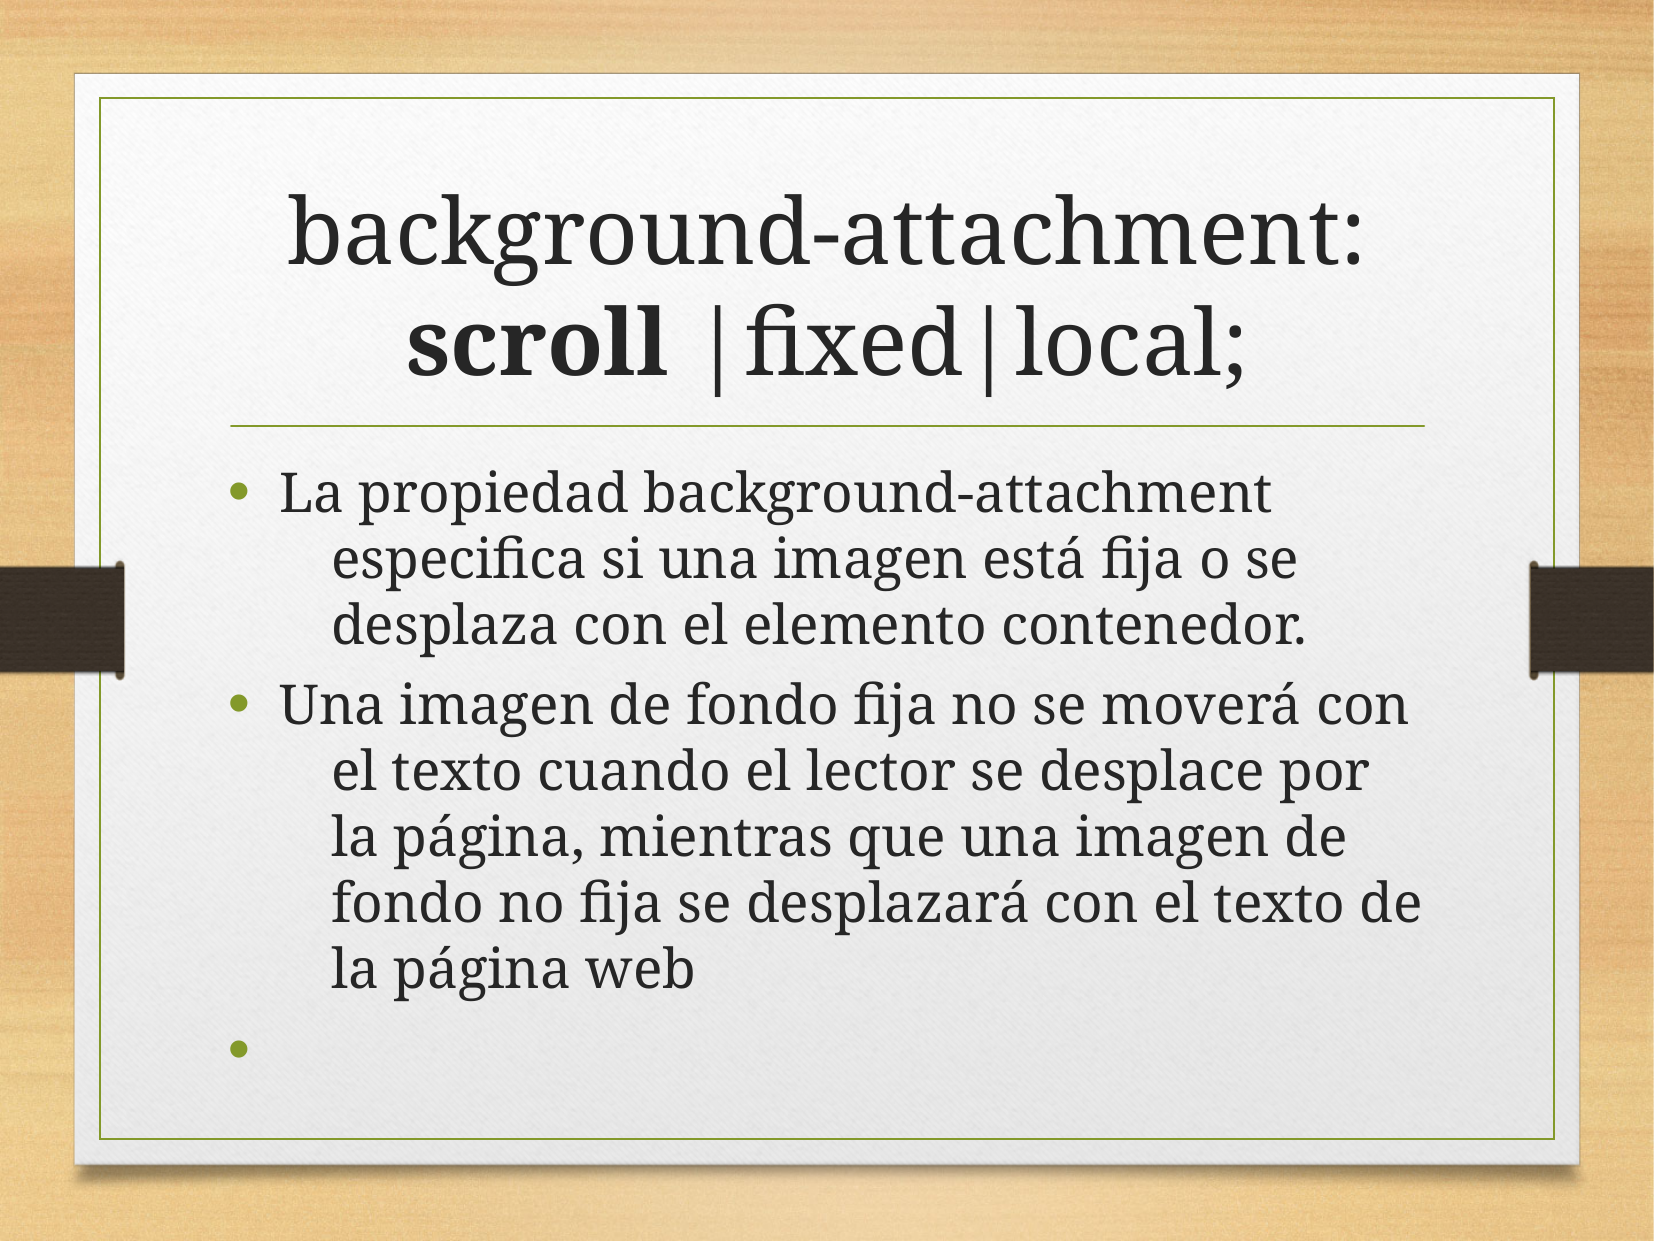

# background-attachment: scroll |fixed|local;
La propiedad background-attachment especifica si una imagen está fija o se desplaza con el elemento contenedor.
Una imagen de fondo fija no se moverá con el texto cuando el lector se desplace por la página, mientras que una imagen de fondo no fija se desplazará con el texto de la página web